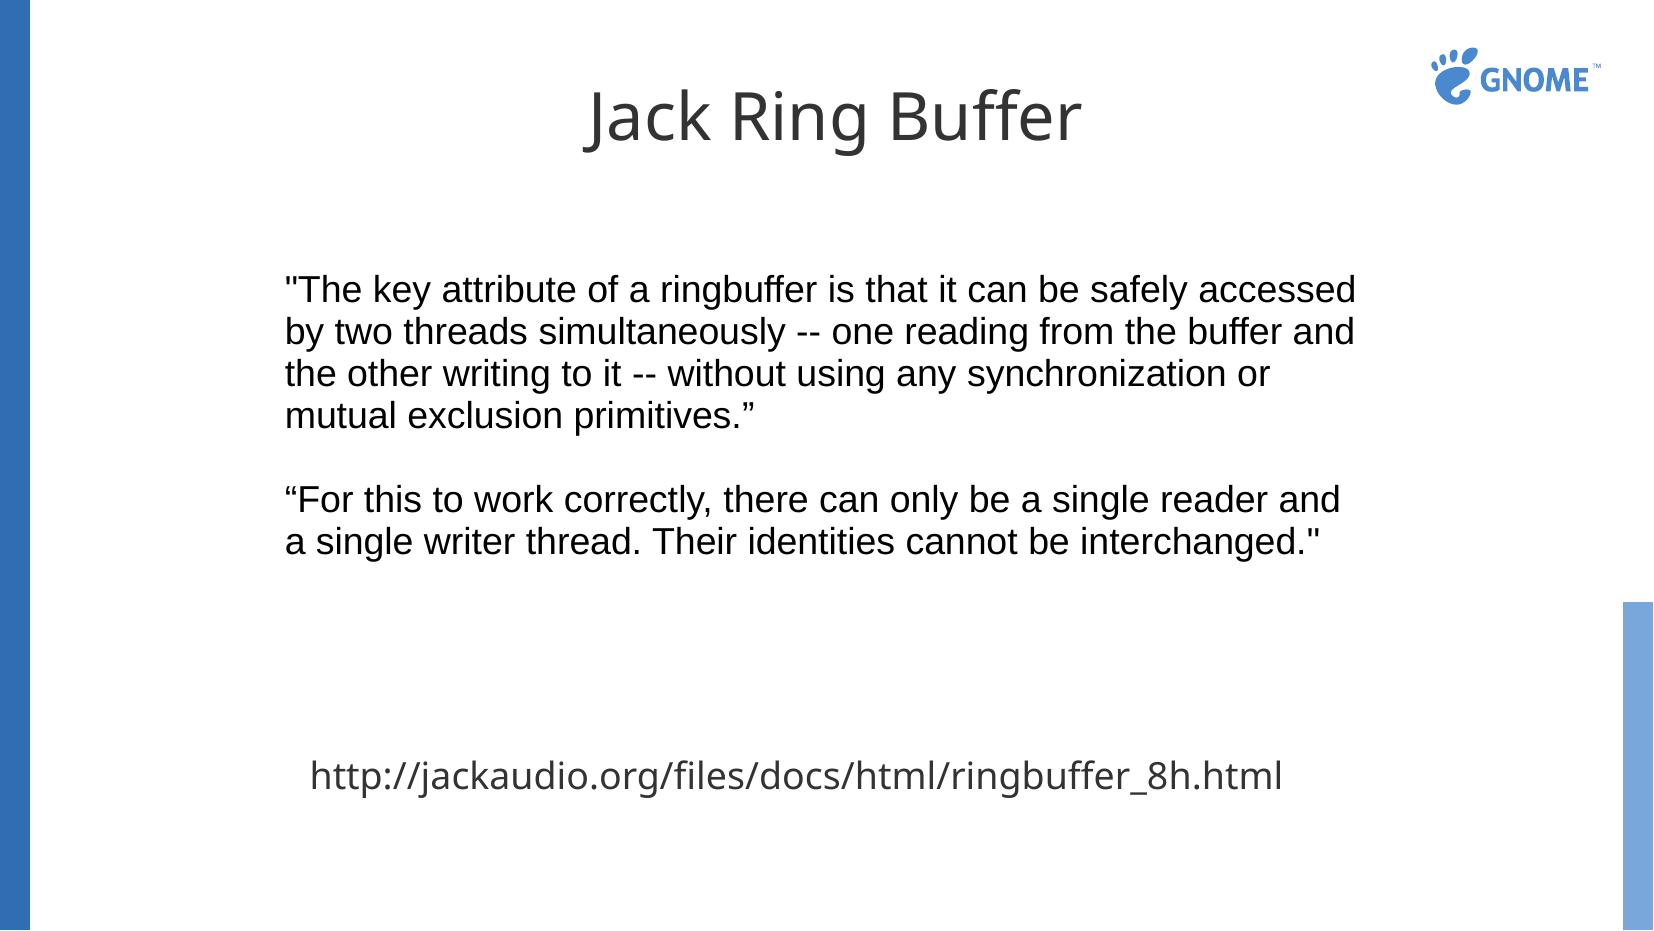

# Jack Ring Buffer
"The key attribute of a ringbuffer is that it can be safely accessed
by two threads simultaneously -- one reading from the buffer and
the other writing to it -- without using any synchronization or
mutual exclusion primitives.”
“For this to work correctly, there can only be a single reader and
a single writer thread. Their identities cannot be interchanged."
http://jackaudio.org/files/docs/html/ringbuffer_8h.html